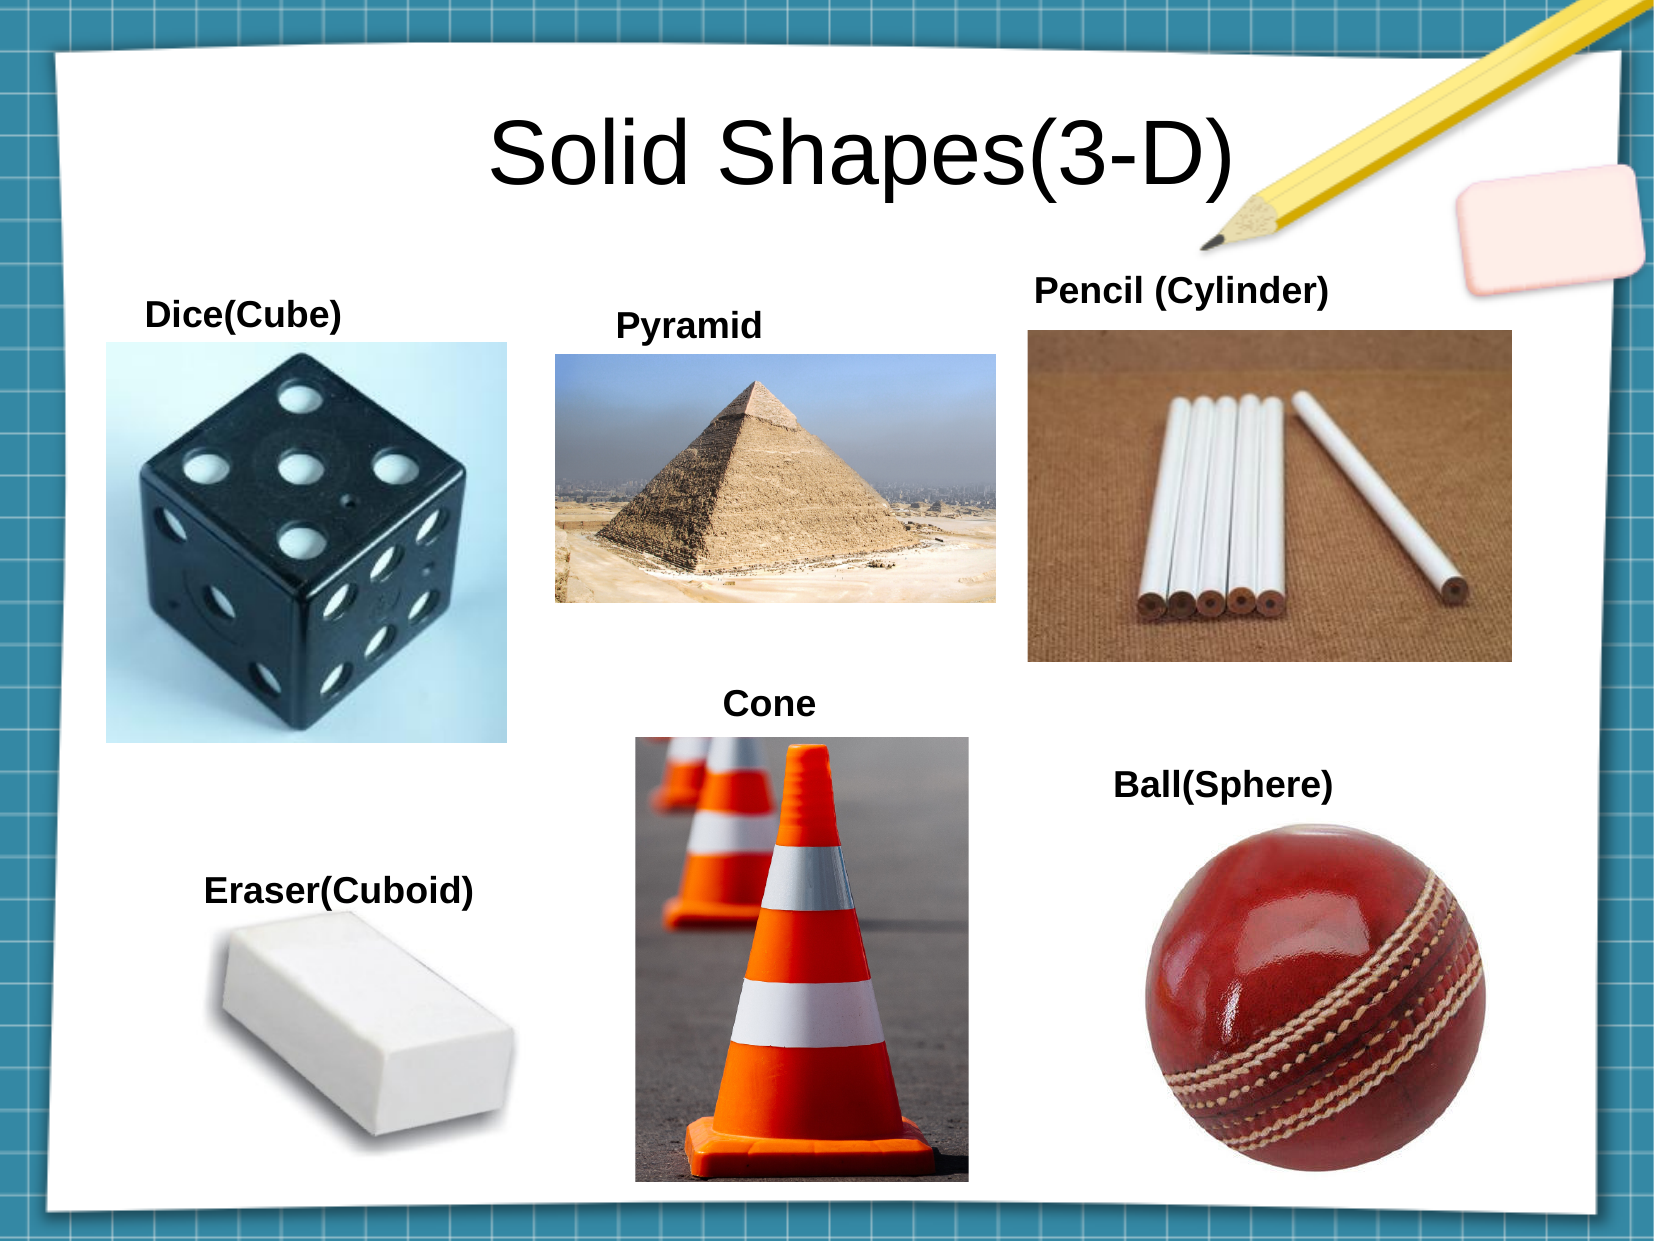

# Solid Shapes(3-D)
Pencil (Cylinder)
Dice(Cube)
Pyramid
Cone
Ball(Sphere)
Eraser(Cuboid)